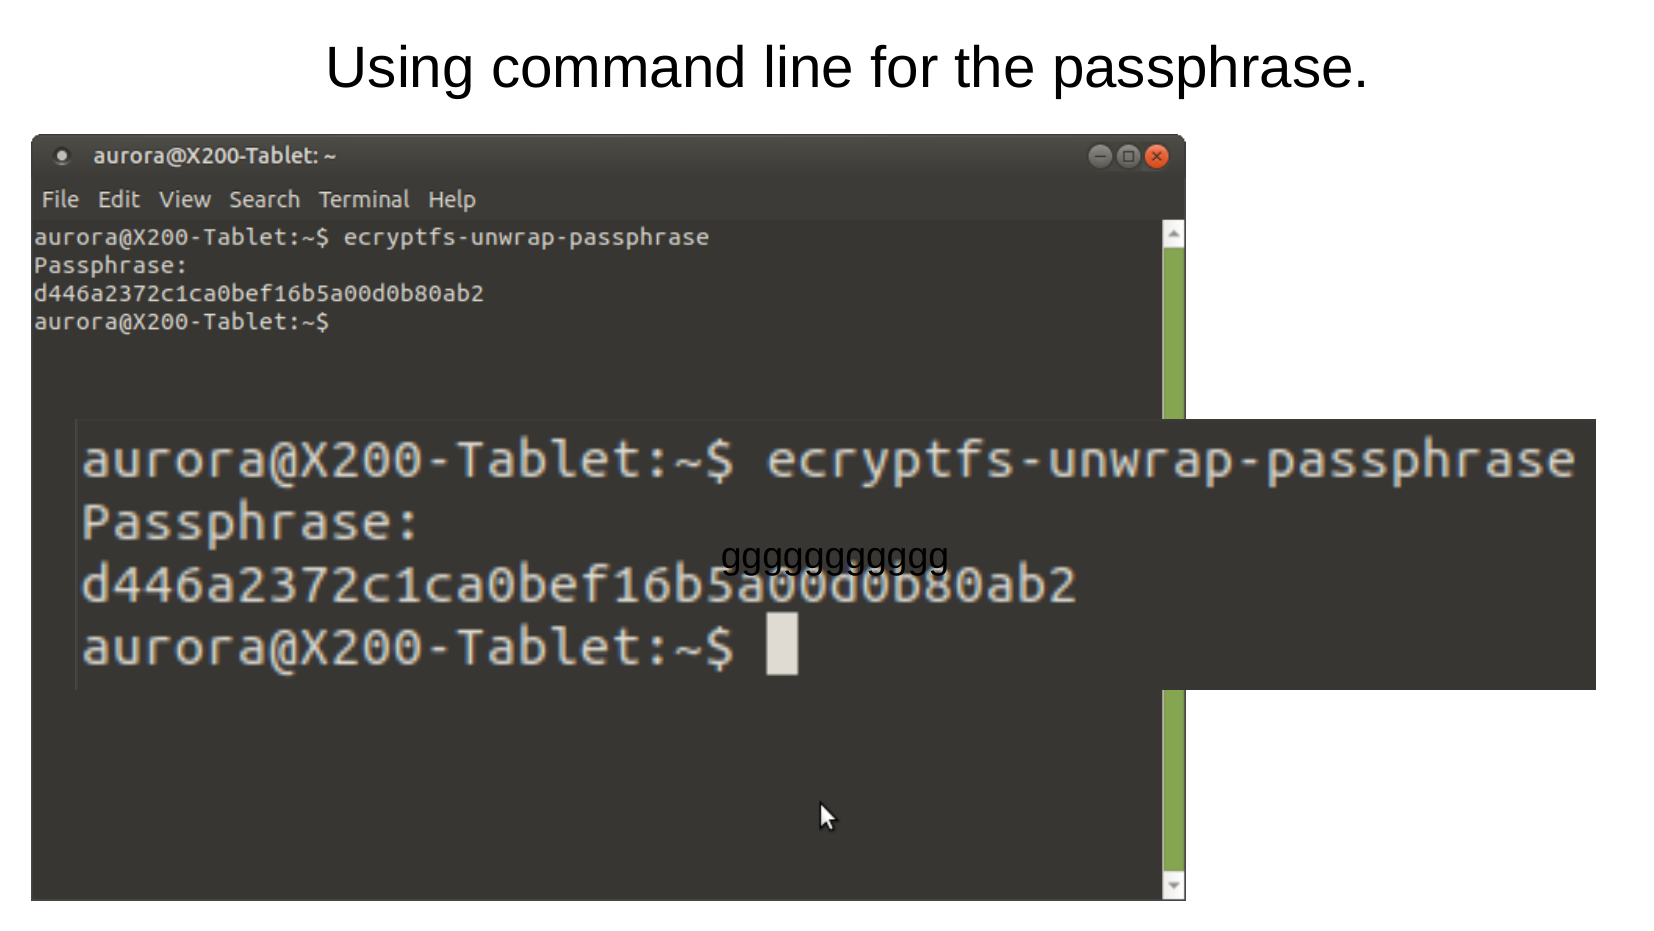

# Using command line for the passphrase.
ggggggggggg